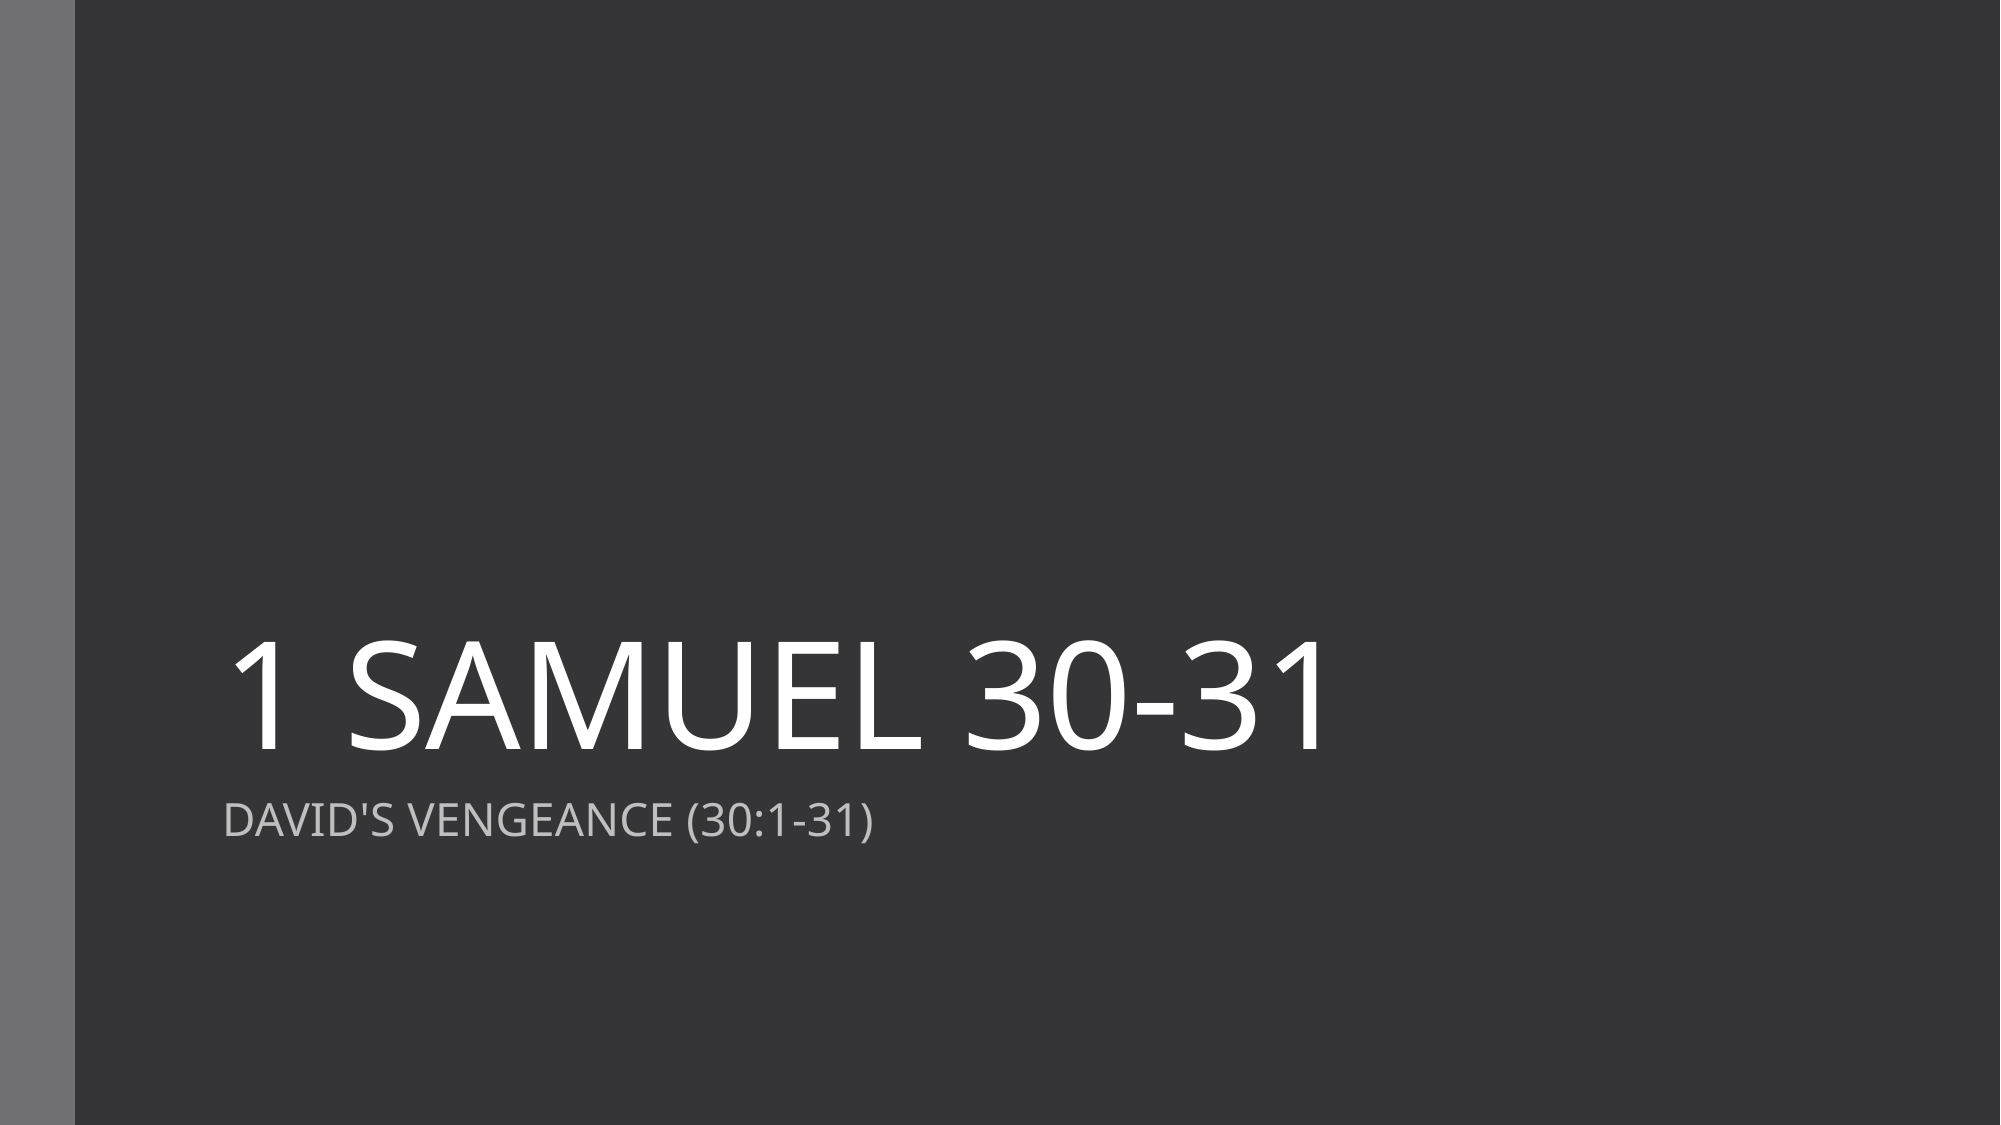

# 1 SAMUEL 30-31
DAVID'S VENGEANCE (30:1-31)